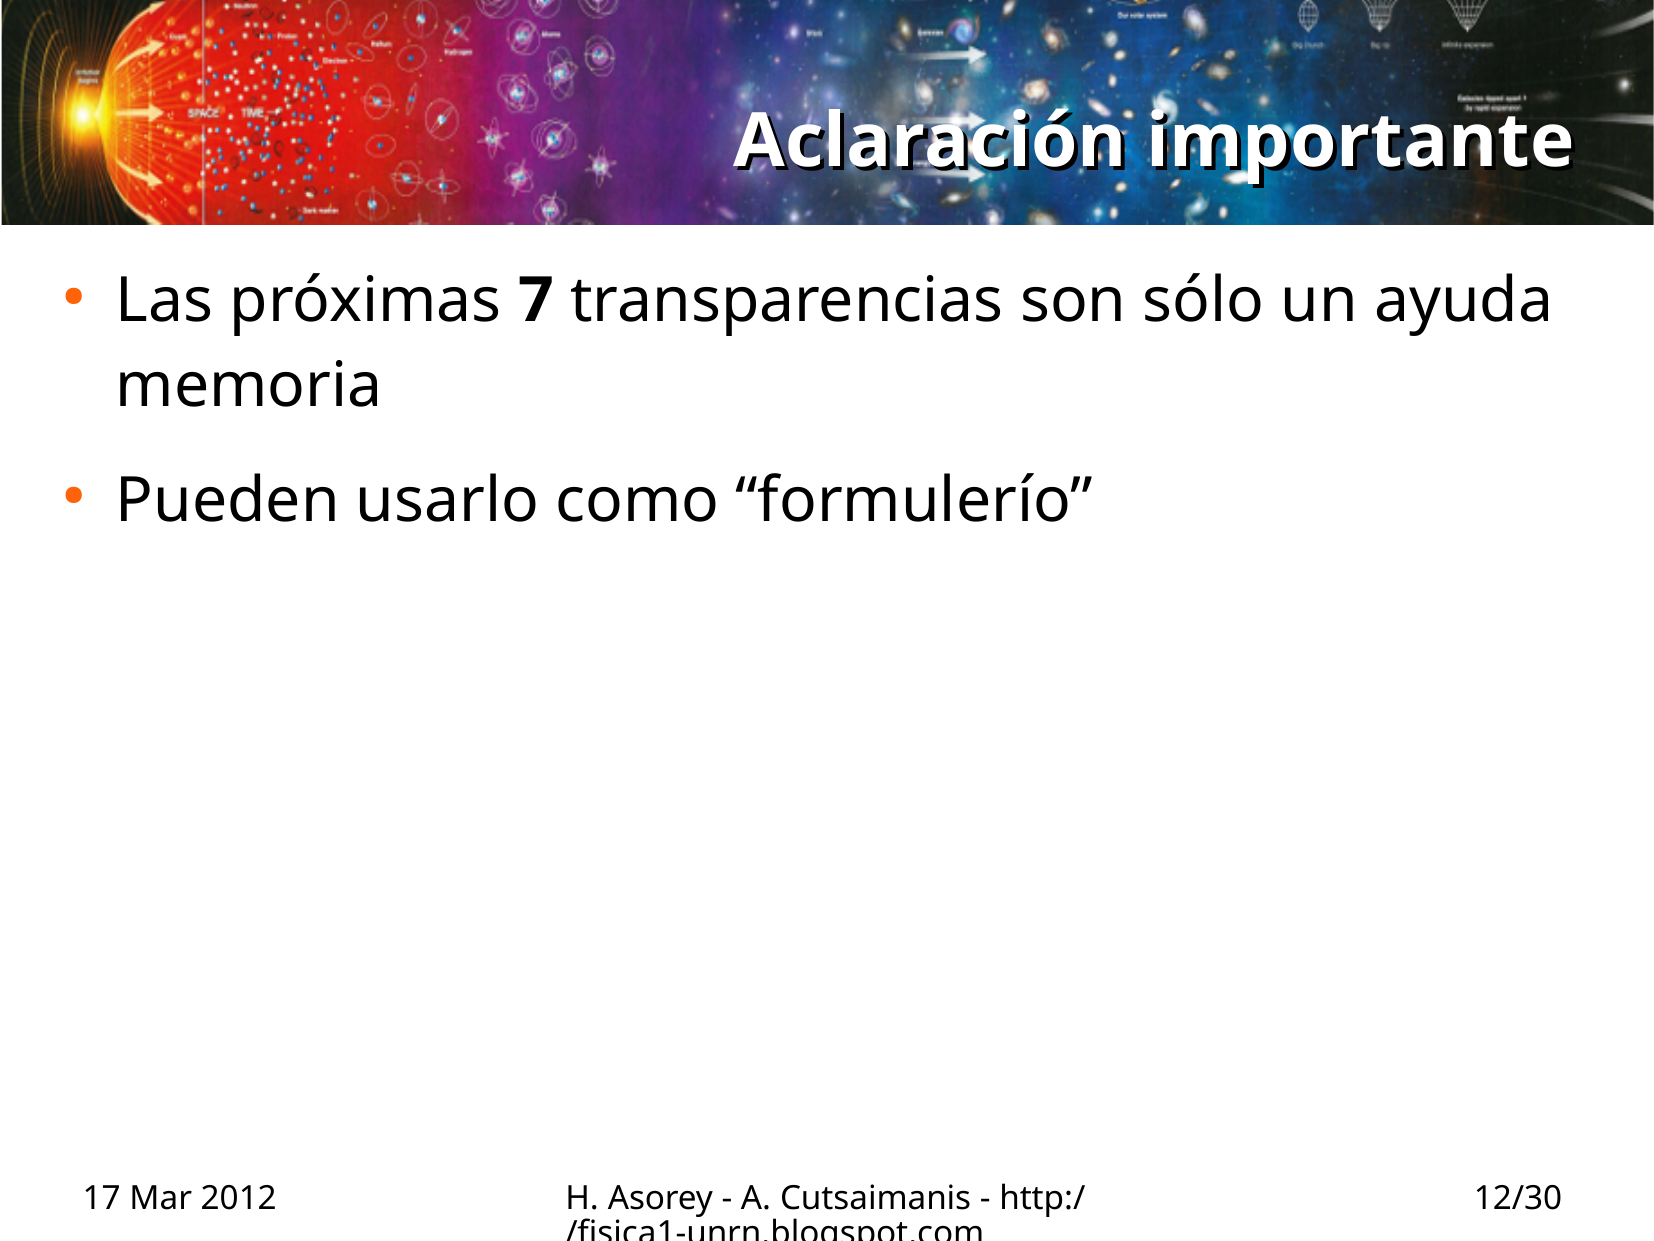

# Aclaración importante
Las próximas 7 transparencias son sólo un ayuda memoria
Pueden usarlo como “formulerío”
17 Mar 2012
H. Asorey - A. Cutsaimanis - http://fisica1-unrn.blogspot.com
12